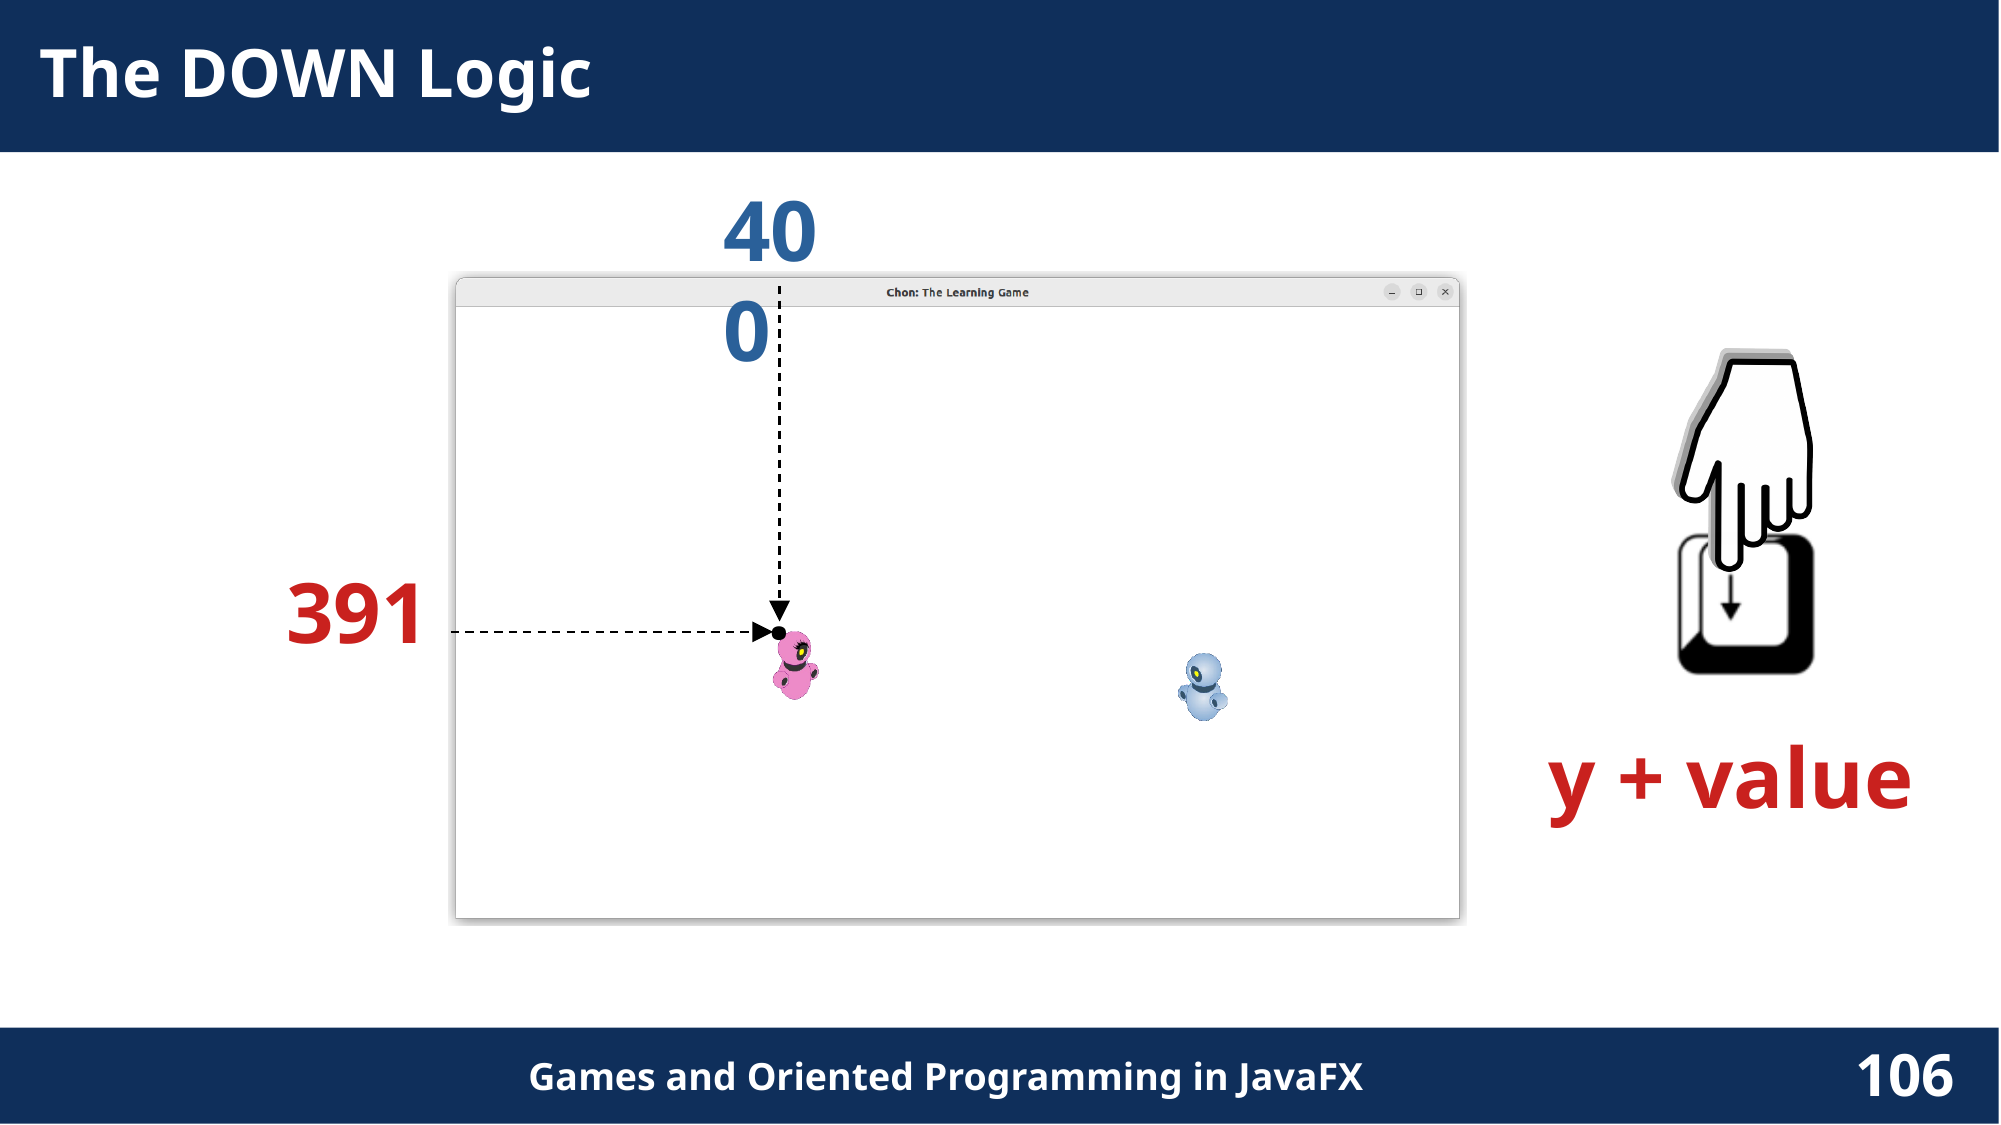

The DOWN Logic
400
.
391
y + value